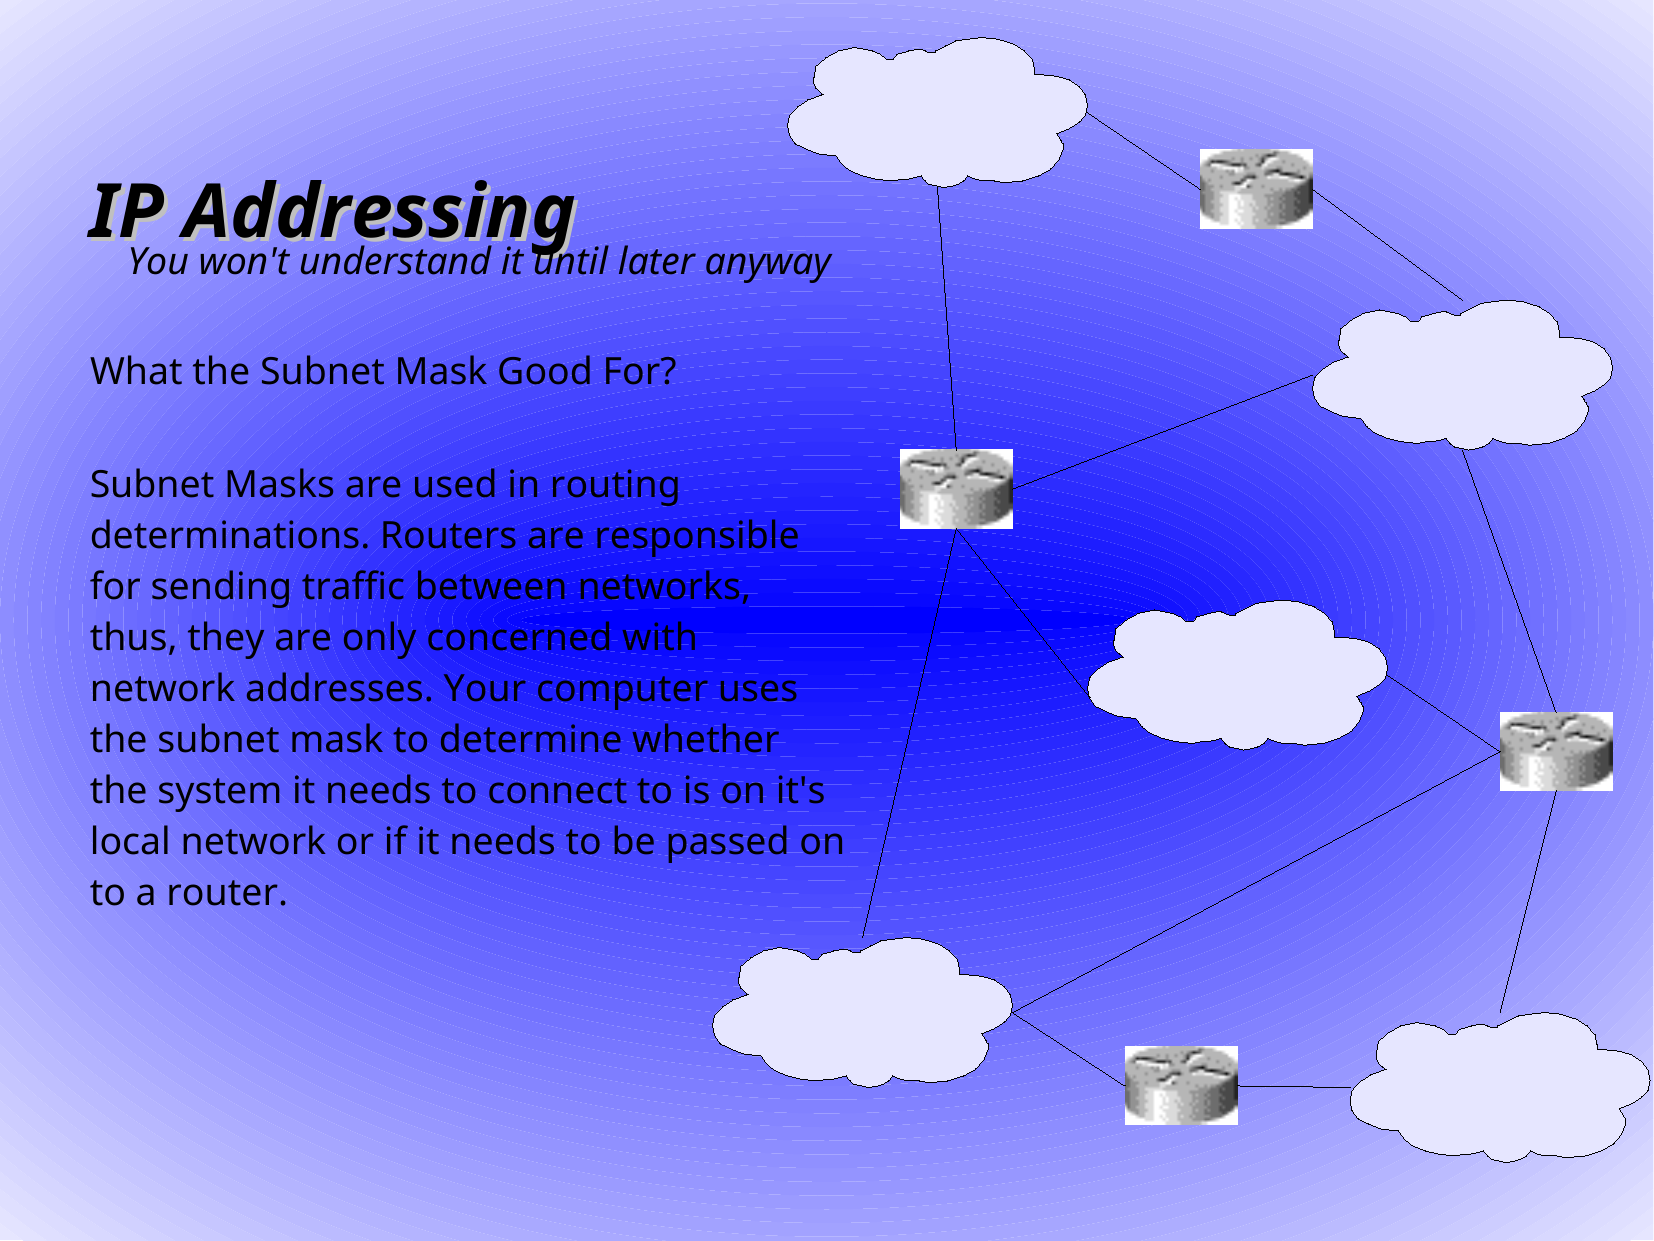

IP Addressing
You won't understand it until later anyway
What the Subnet Mask Good For?
Subnet Masks are used in routing determinations. Routers are responsible for sending traffic between networks, thus, they are only concerned with network addresses. Your computer uses the subnet mask to determine whether the system it needs to connect to is on it's local network or if it needs to be passed on to a router.